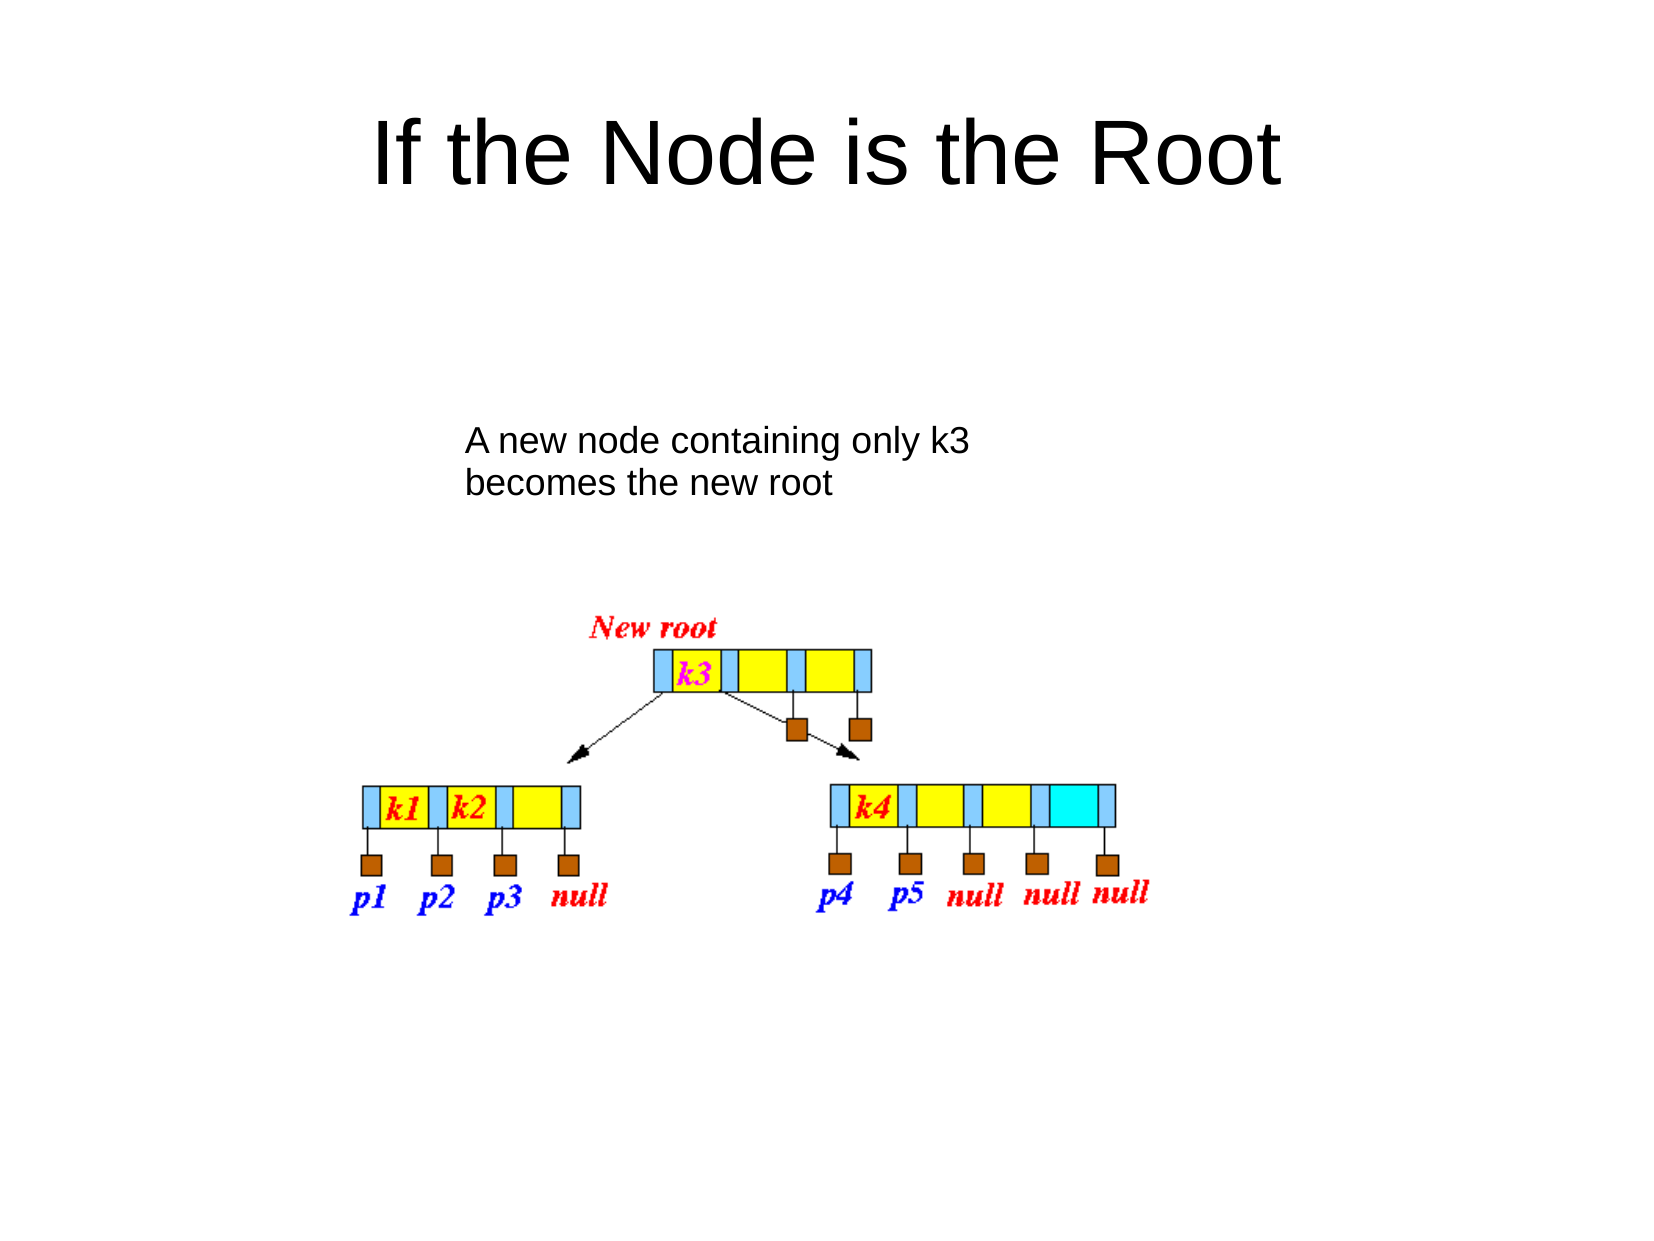

# If the Node is the Root
A new node containing only k3 becomes the new root